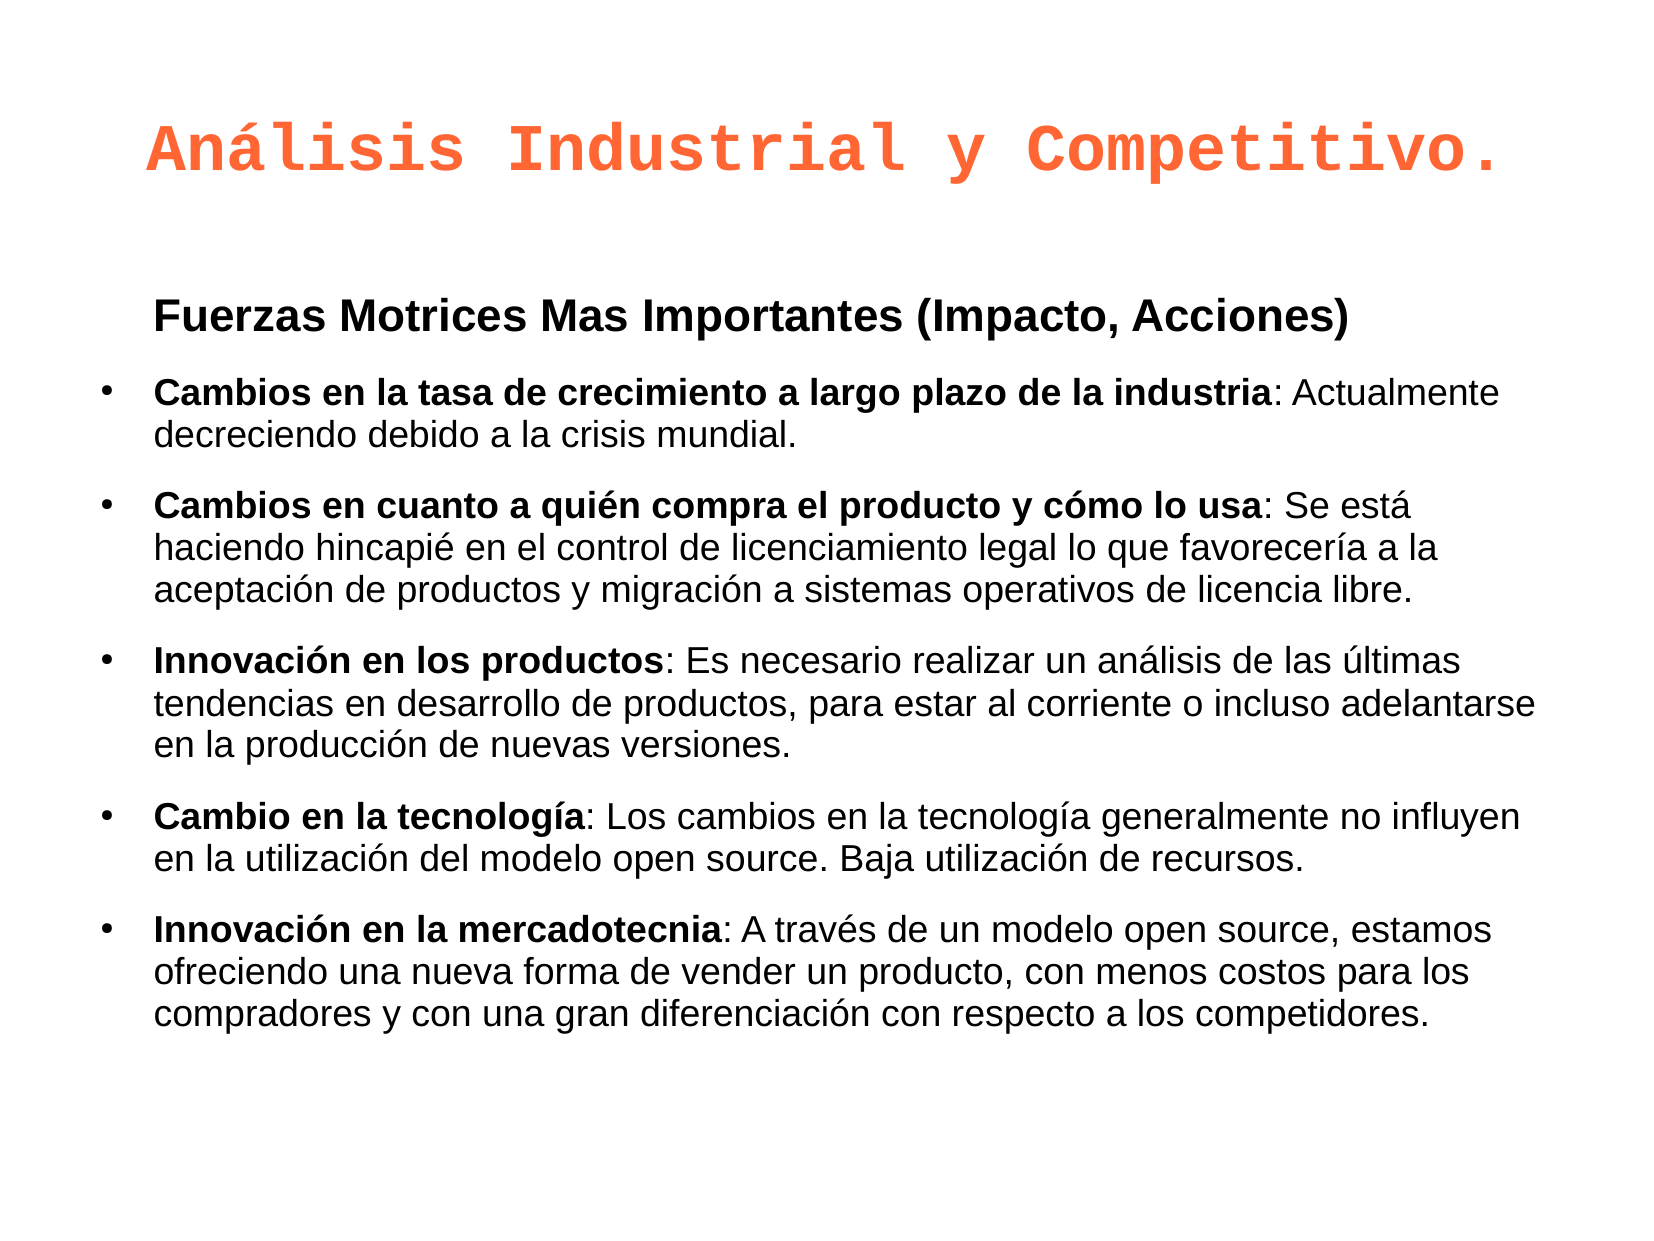

# Análisis Industrial y Competitivo.
Fuerzas Motrices Mas Importantes (Impacto, Acciones)
Cambios en la tasa de crecimiento a largo plazo de la industria: Actualmente decreciendo debido a la crisis mundial.
Cambios en cuanto a quién compra el producto y cómo lo usa: Se está haciendo hincapié en el control de licenciamiento legal lo que favorecería a la aceptación de productos y migración a sistemas operativos de licencia libre.
Innovación en los productos: Es necesario realizar un análisis de las últimas tendencias en desarrollo de productos, para estar al corriente o incluso adelantarse en la producción de nuevas versiones.
Cambio en la tecnología: Los cambios en la tecnología generalmente no influyen en la utilización del modelo open source. Baja utilización de recursos.
Innovación en la mercadotecnia: A través de un modelo open source, estamos ofreciendo una nueva forma de vender un producto, con menos costos para los compradores y con una gran diferenciación con respecto a los competidores.